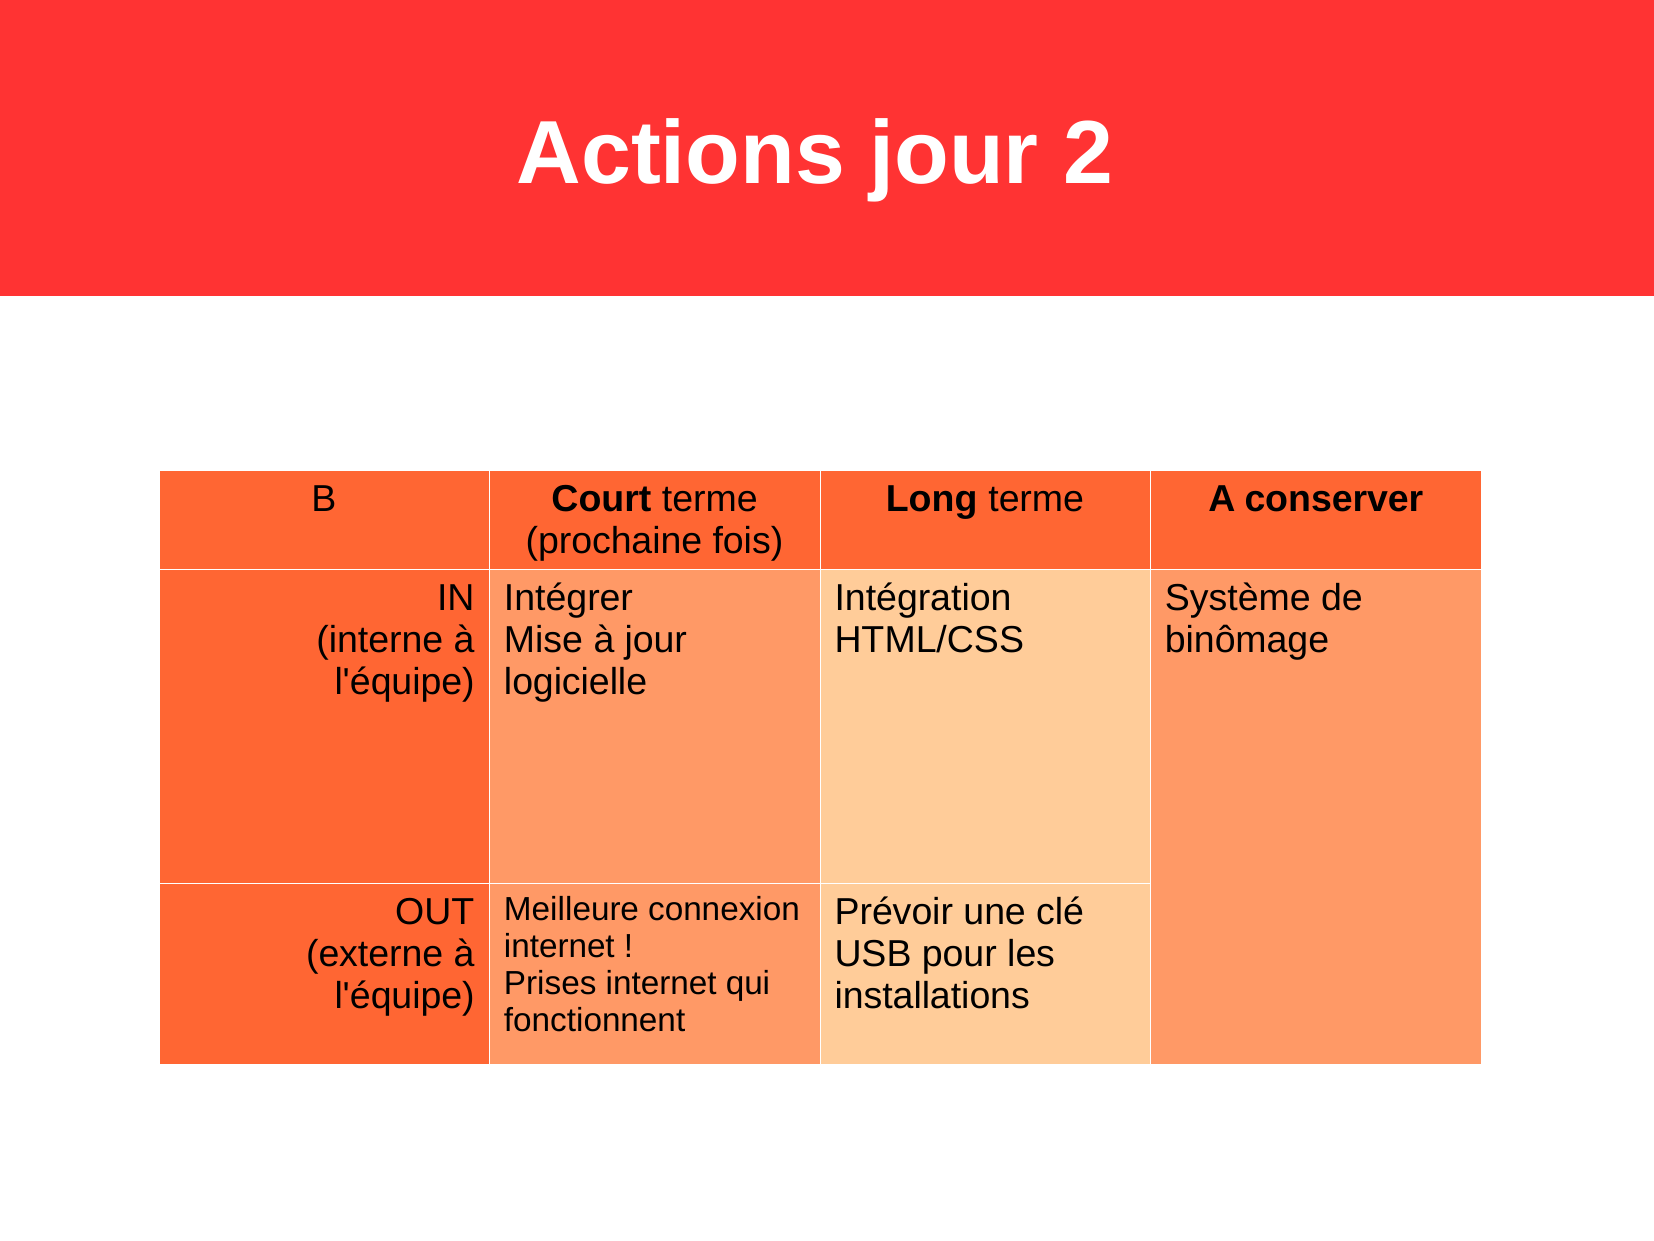

# Actions jour 2
| B | Court terme (prochaine fois) | Long terme | A conserver |
| --- | --- | --- | --- |
| IN (interne à l'équipe) | Intégrer Mise à jour logicielle | Intégration HTML/CSS | Système de binômage |
| OUT (externe à l'équipe) | Meilleure connexion internet ! Prises internet qui fonctionnent | Prévoir une clé USB pour les installations | |